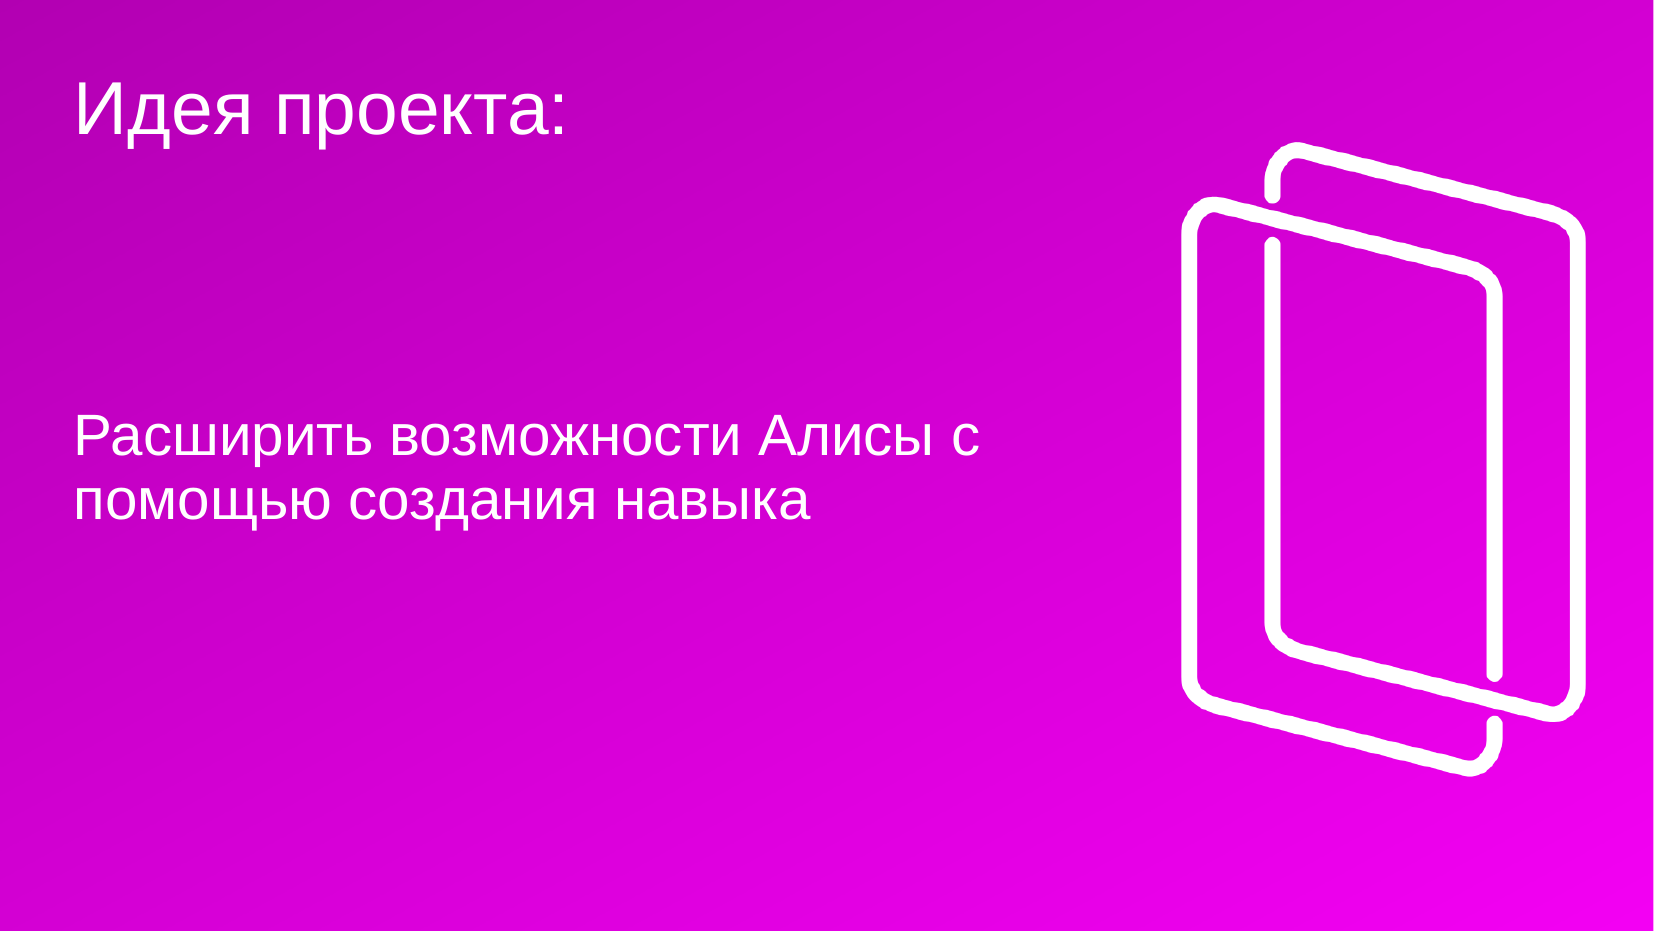

#
Идея проекта:
Расширить возможности Алисы с помощью создания навыка